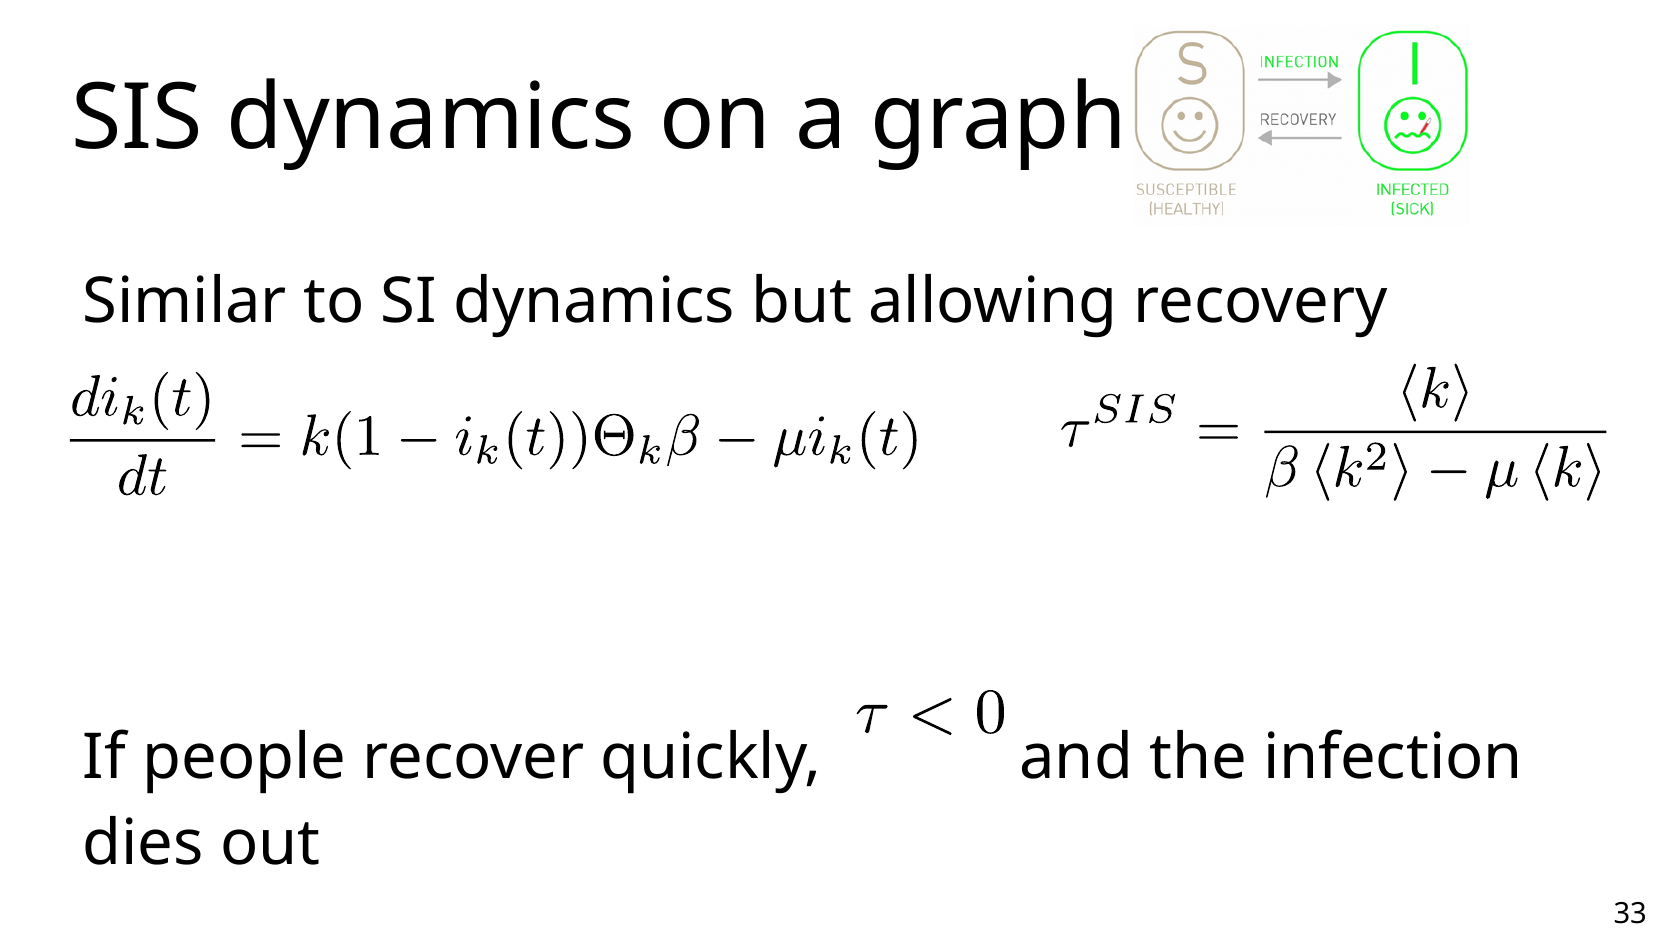

# SIS dynamics on a graph
Similar to SI dynamics but allowing recovery
If people recover quickly, and the infection dies out
33